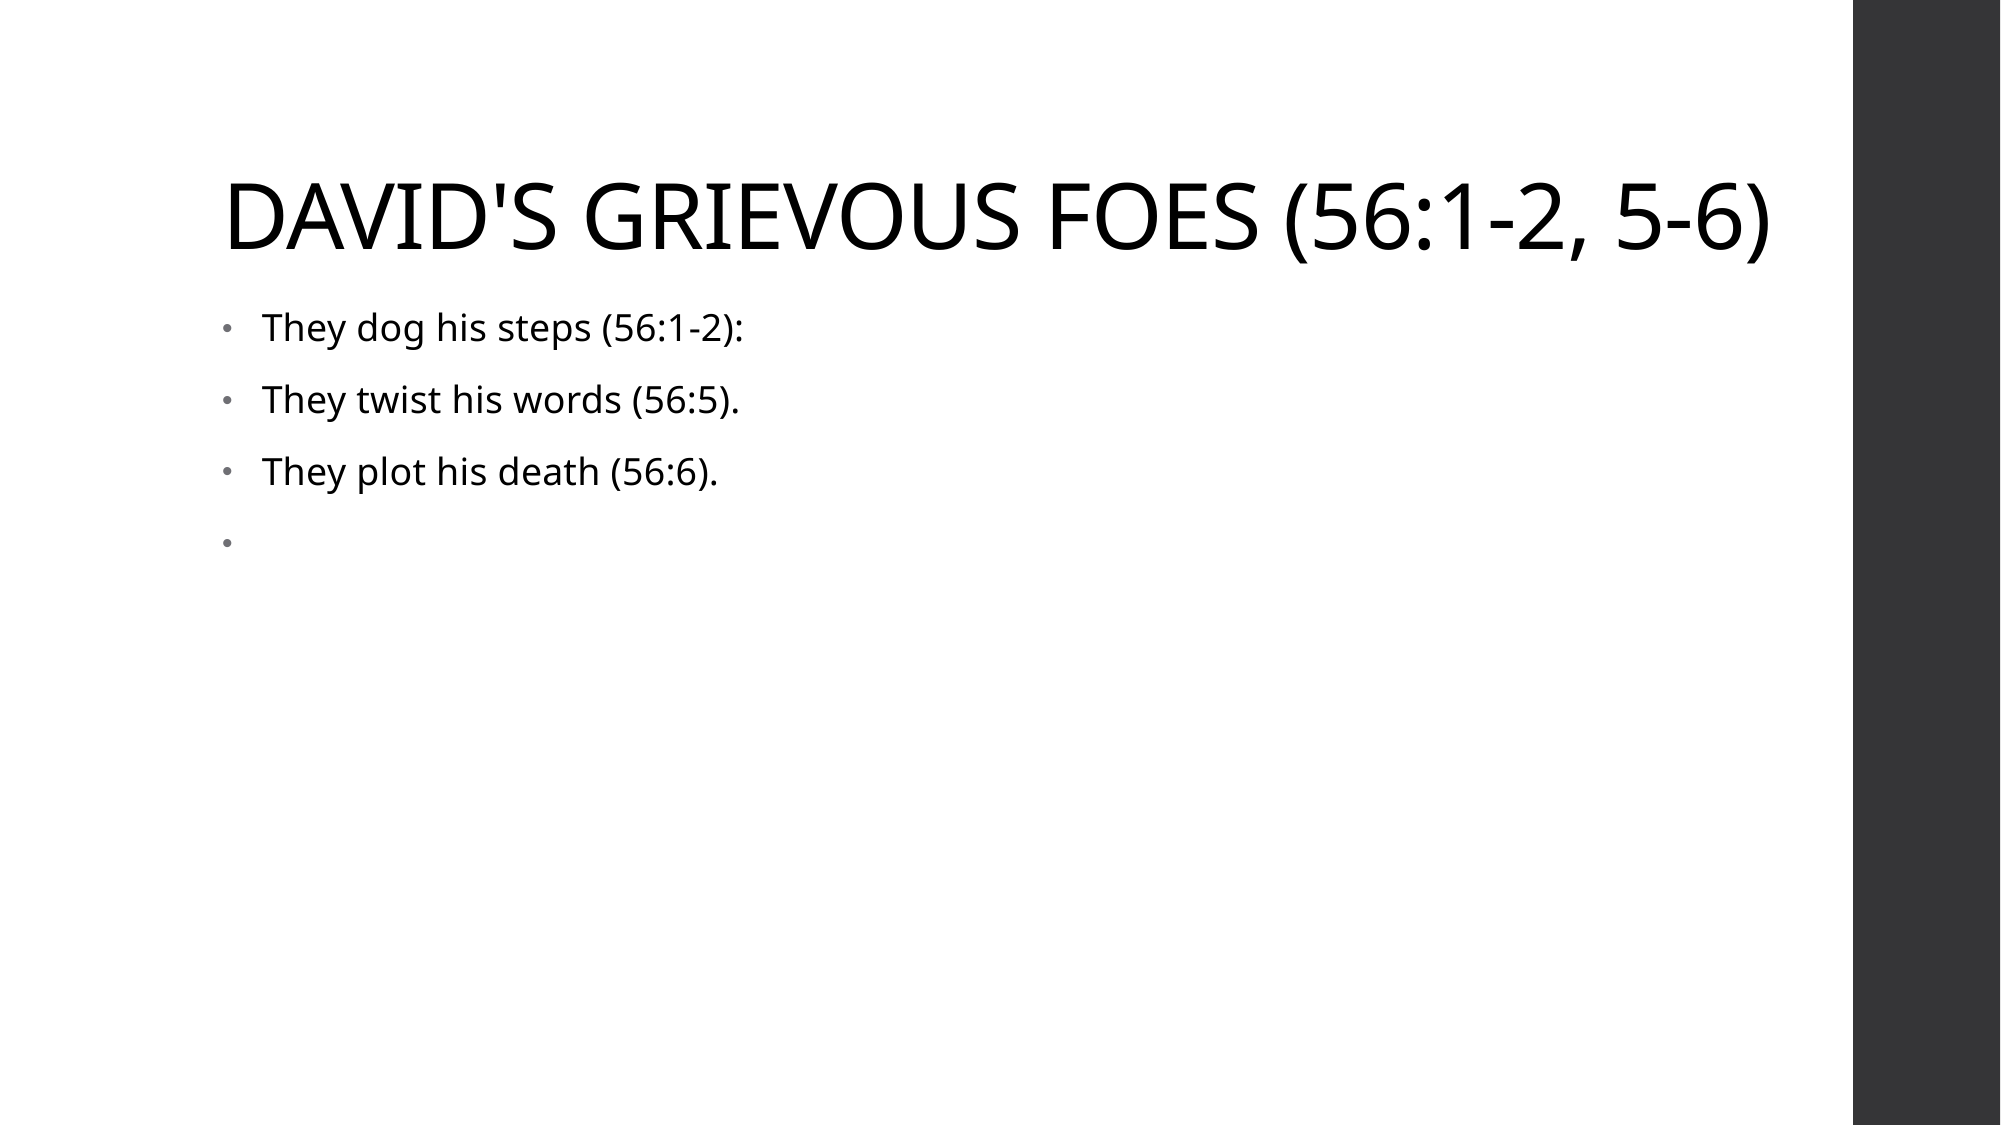

# DAVID'S GRIEVOUS FOES (56:1-2, 5-6)
 They dog his steps (56:1-2):
 They twist his words (56:5).
 They plot his death (56:6).